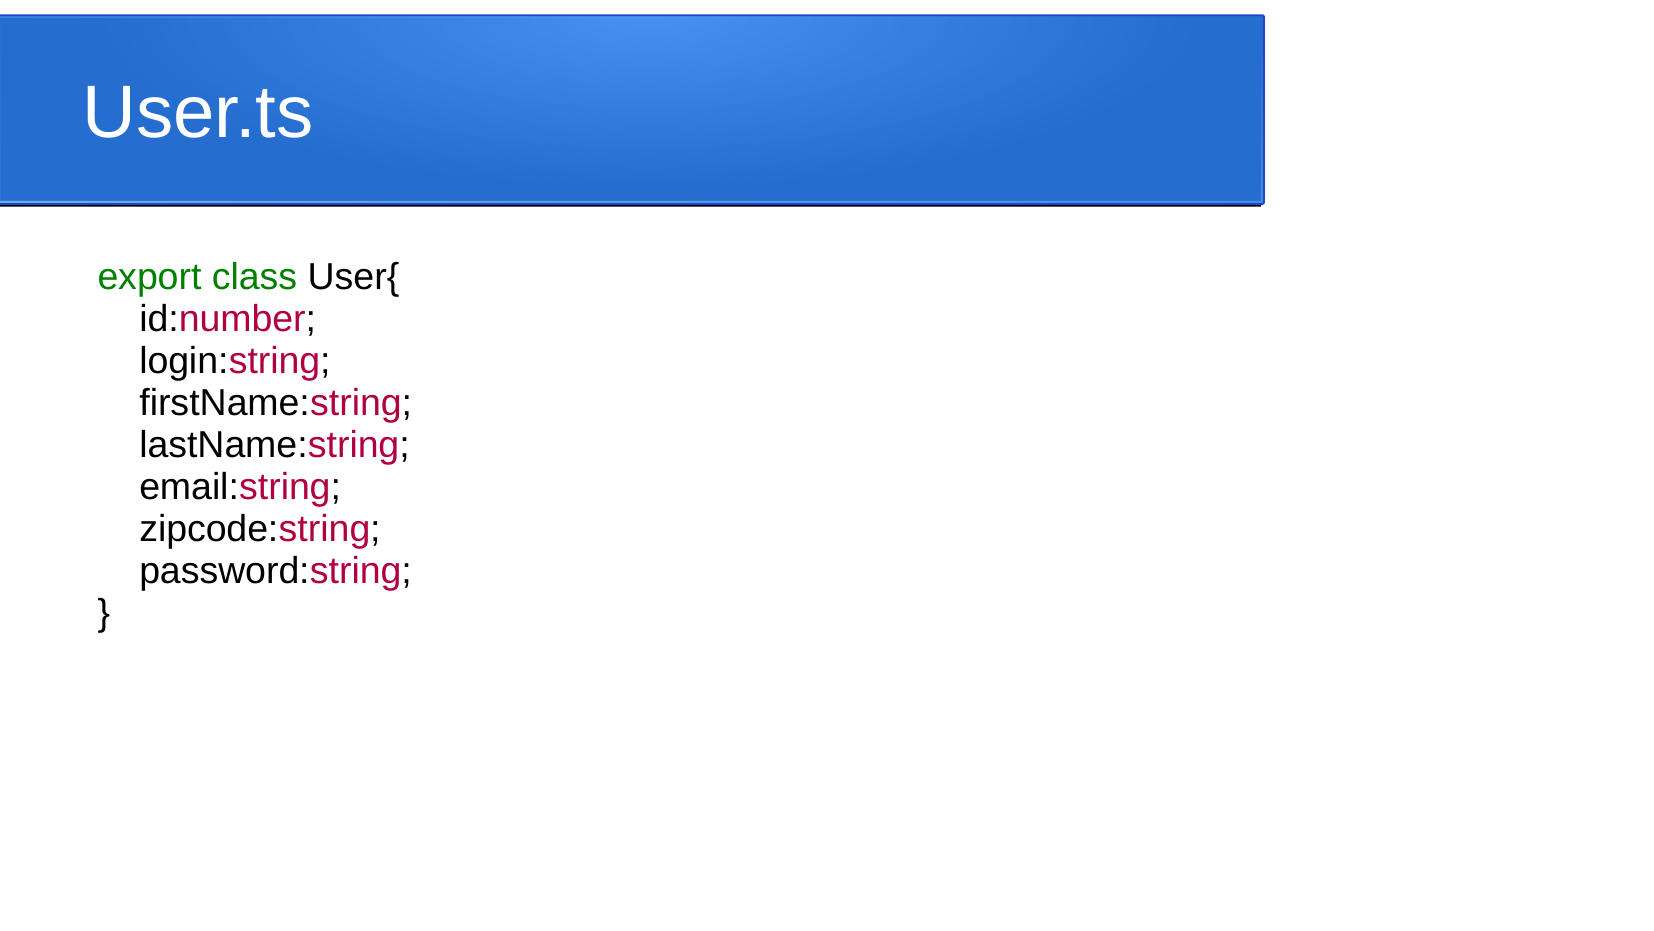

# User.ts
export class User{
 id:number;
 login:string;
 firstName:string;
 lastName:string;
 email:string;
 zipcode:string;
 password:string;
}